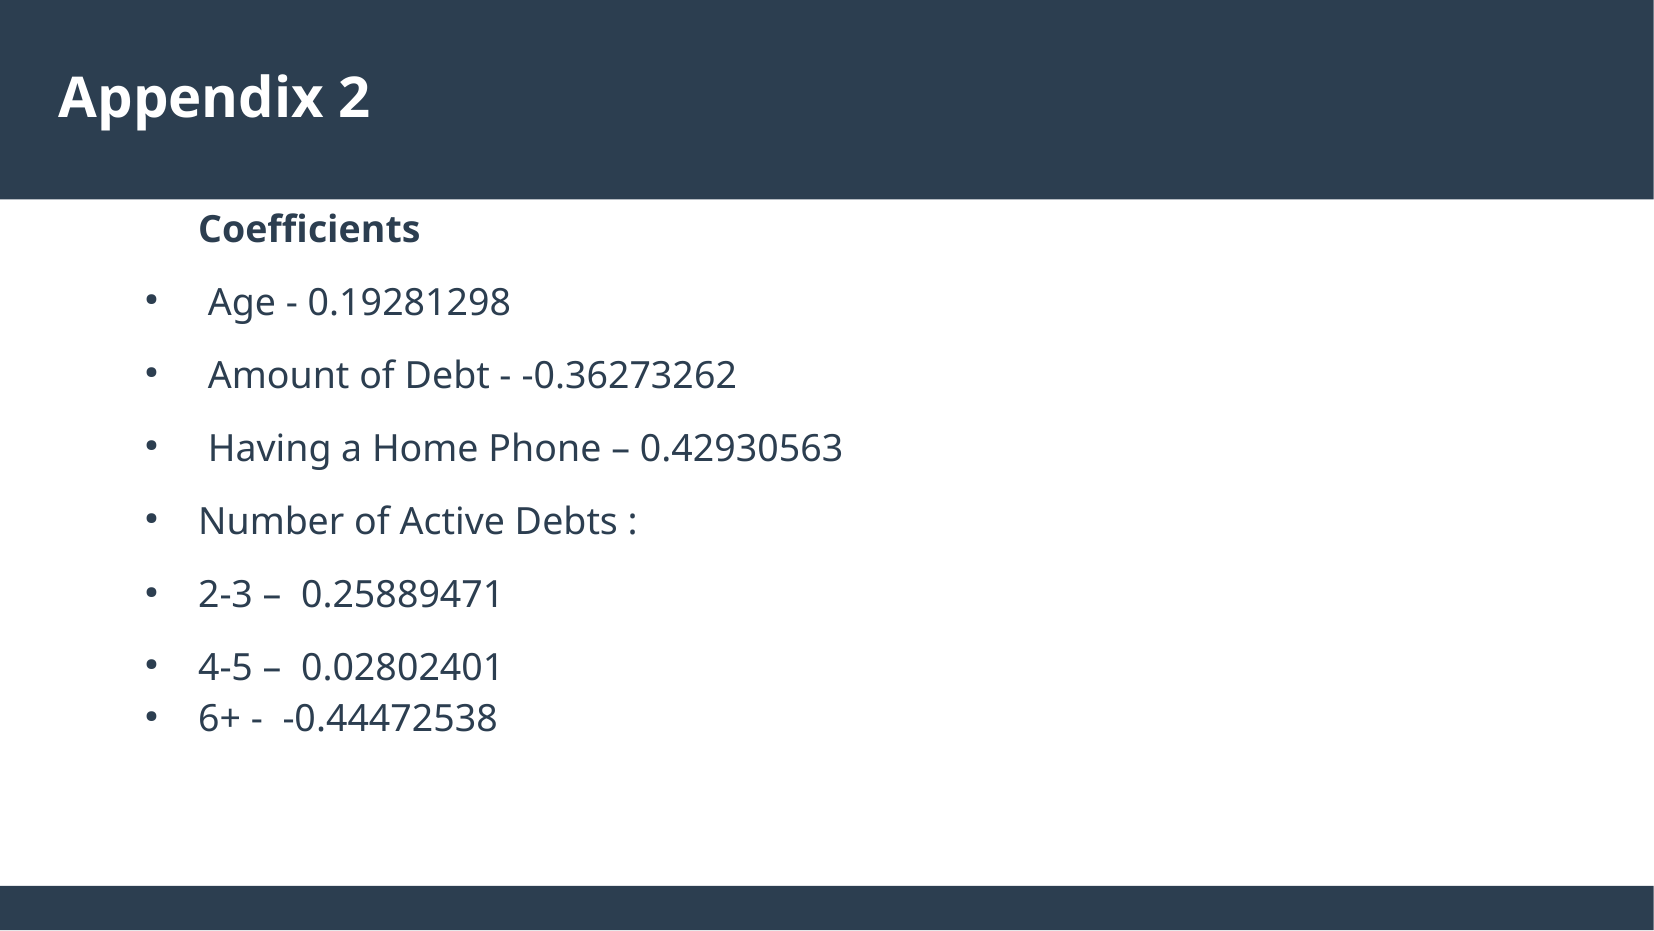

# Appendix 2
Coefficients
 Age - 0.19281298
 Amount of Debt - -0.36273262
 Having a Home Phone – 0.42930563
Number of Active Debts :
2-3 – 0.25889471
4-5 – 0.02802401
6+ - -0.44472538